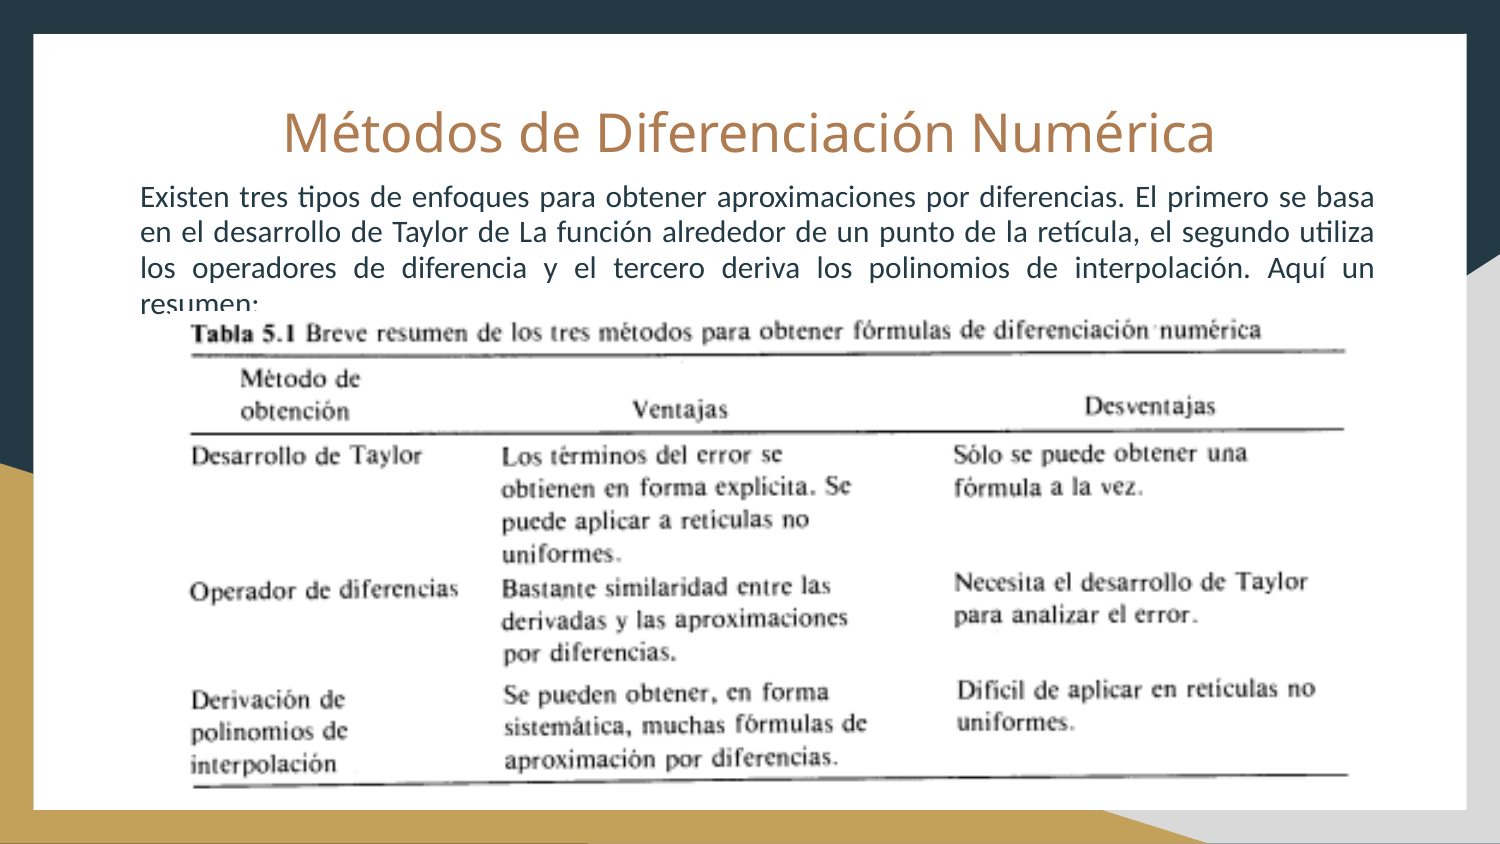

Métodos de Diferenciación Numérica
# Existen tres tipos de enfoques para obtener aproximaciones por diferencias. El primero se basa en el desarrollo de Taylor de La función alrededor de un punto de la retícula, el segundo utiliza los operadores de diferencia y el tercero deriva los polinomios de interpolación. Aquí un resumen: